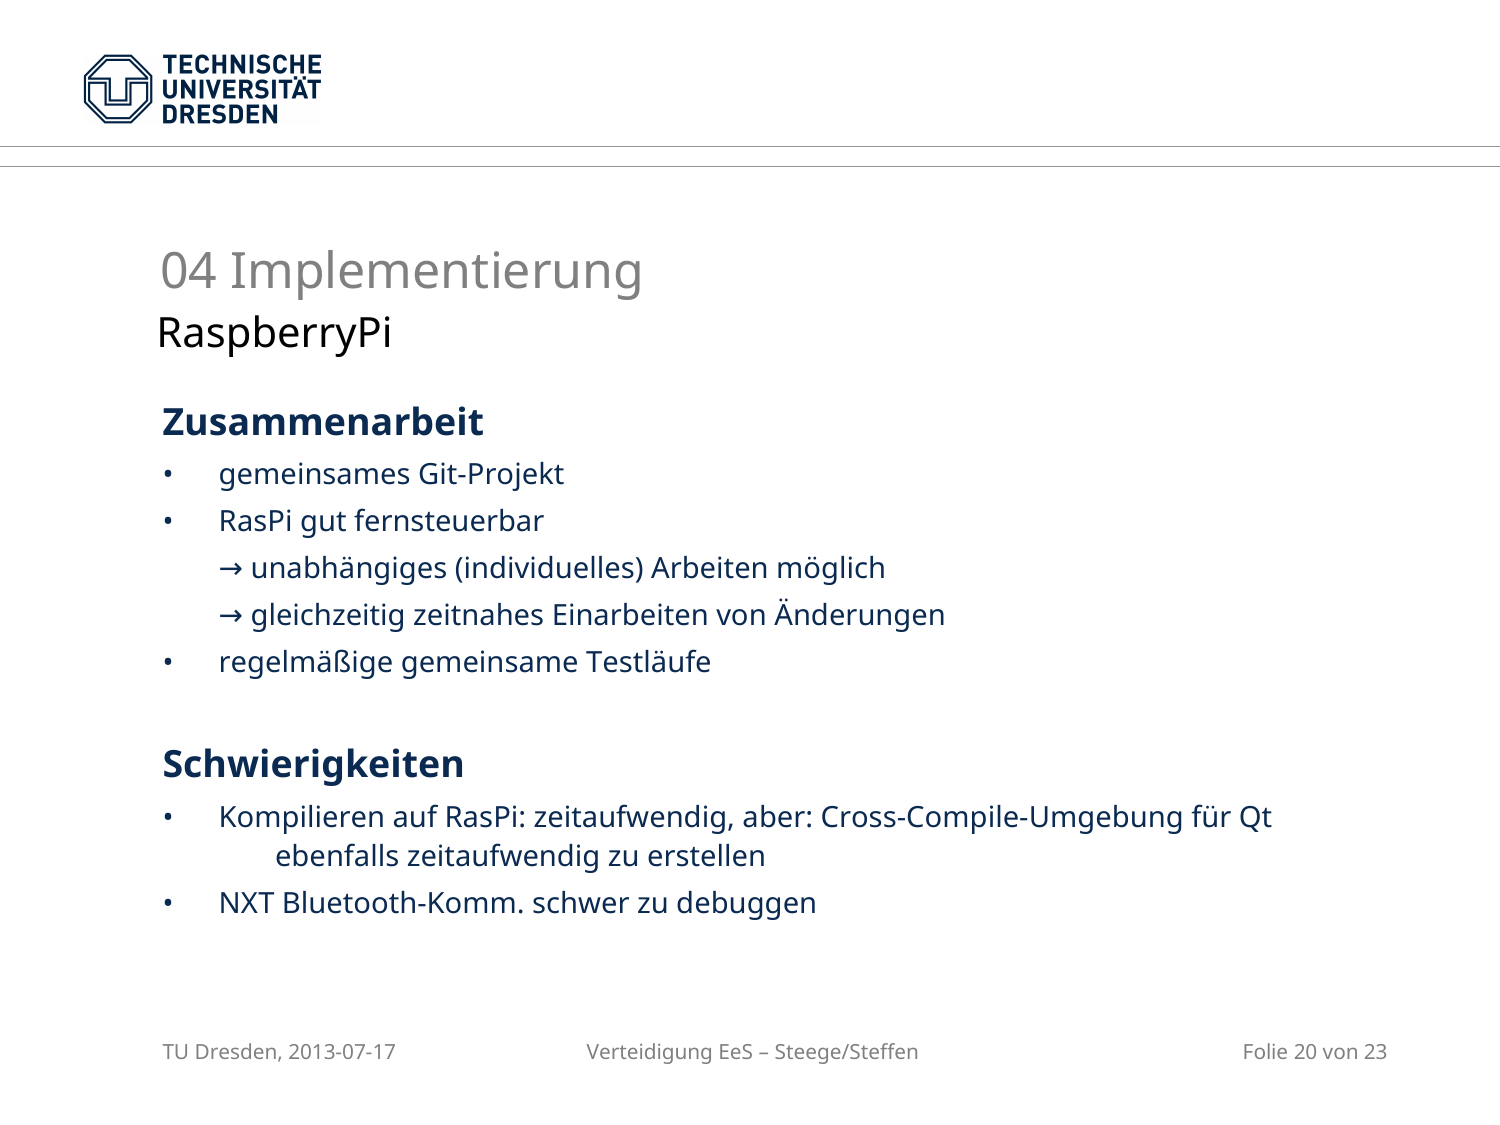

# 04 Implementierung
RaspberryPi
Zusammenarbeit
gemeinsames Git-Projekt
RasPi gut fernsteuerbar
→ unabhängiges (individuelles) Arbeiten möglich
→ gleichzeitig zeitnahes Einarbeiten von Änderungen
regelmäßige gemeinsame Testläufe
Schwierigkeiten
Kompilieren auf RasPi: zeitaufwendig, aber: Cross-Compile-Umgebung für Qt ebenfalls zeitaufwendig zu erstellen
NXT Bluetooth-Komm. schwer zu debuggen
20